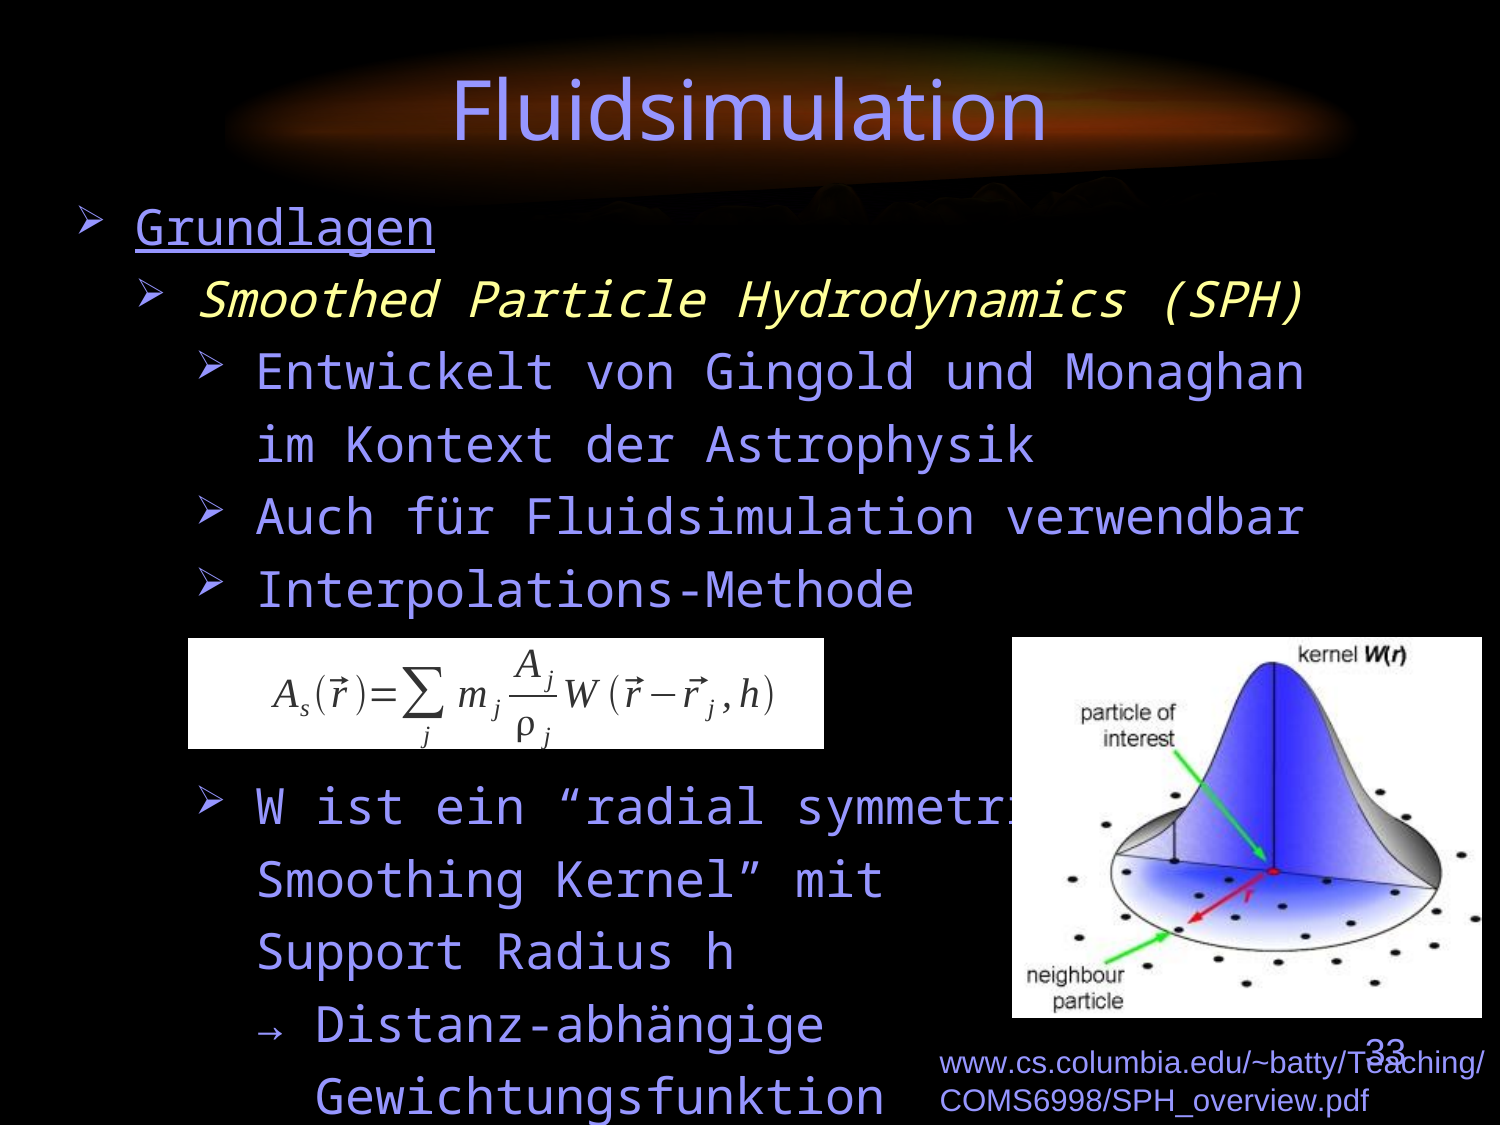

Fluidsimulation
Grundlagen
Smoothed Particle Hydrodynamics (SPH)
Entwickelt von Gingold und Monaghan
im Kontext der Astrophysik
Auch für Fluidsimulation verwendbar
Interpolations-Methode
W ist ein “radial symmetric
Smoothing Kernel” mit
Support Radius h
→ Distanz-abhängige
 Gewichtungsfunktion
33
www.cs.columbia.edu/~batty/Teaching/
COMS6998/SPH_overview.pdf